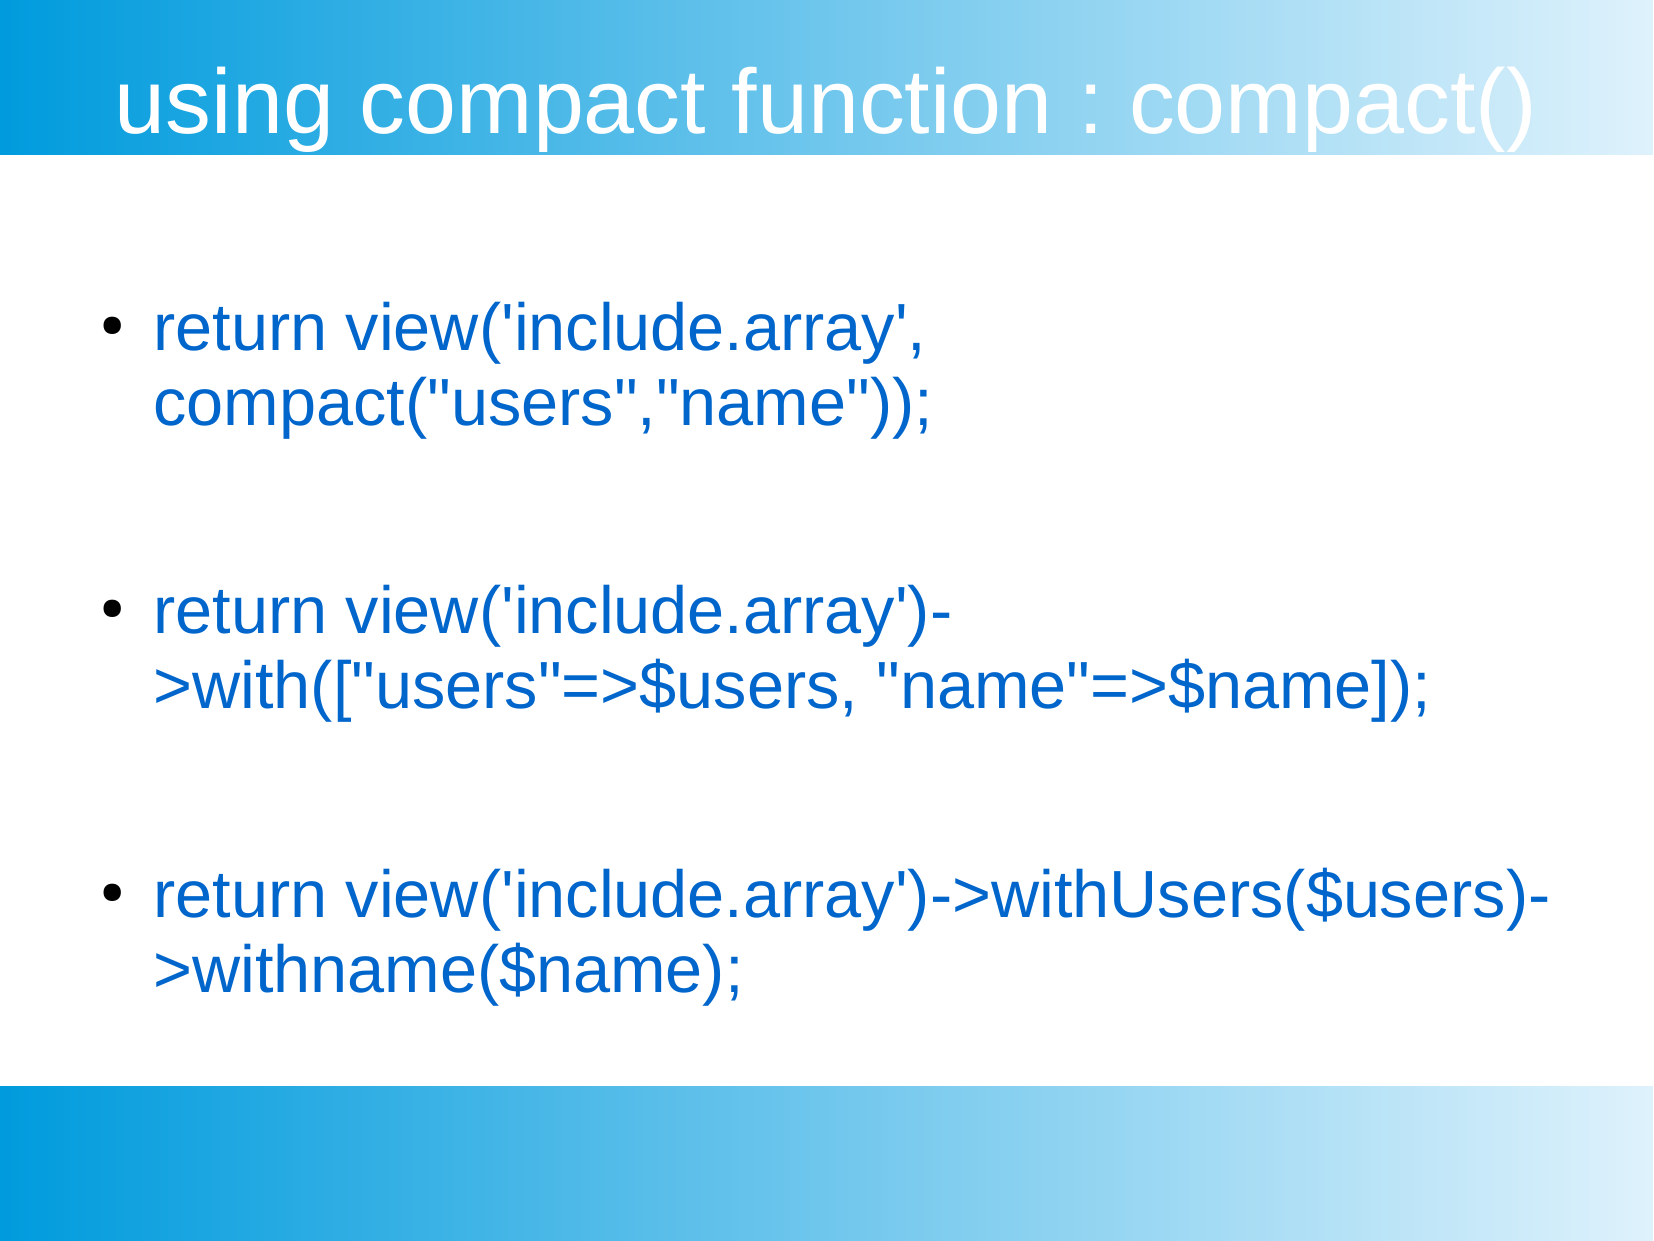

# using compact function : compact()
return view('include.array', compact("users","name"));
return view('include.array')->with(["users"=>$users, "name"=>$name]);
return view('include.array')->withUsers($users)->withname($name);